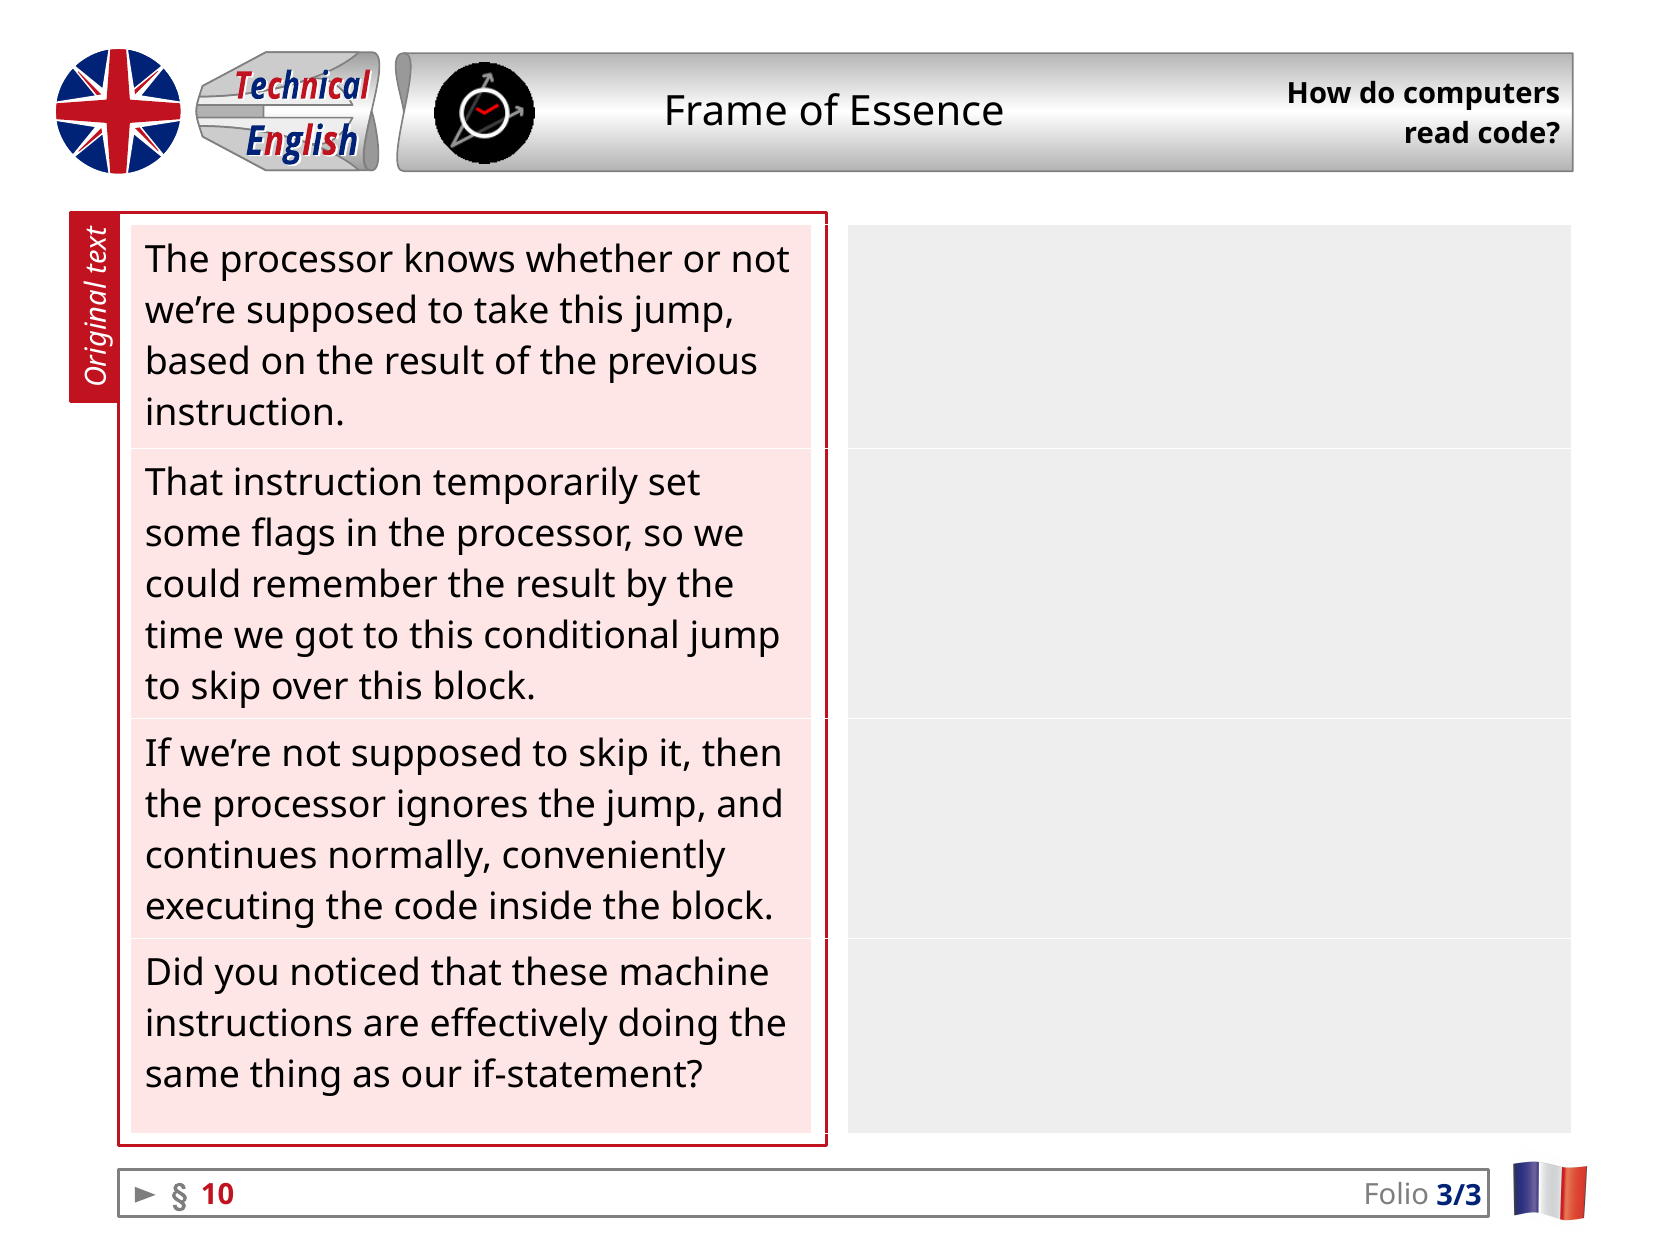

#
| The processor knows whether or not we’re supposed to take this jump, based on the result of the previous instruction. | | |
| --- | --- | --- |
| That instruction temporarily set some flags in the processor, so we could remember the result by the time we got to this conditional jump to skip over this block. | | |
| If we’re not supposed to skip it, then the processor ignores the jump, and continues normally, conveniently executing the code inside the block. | | |
| Did you noticed that these machine instructions are effectively doing the same thing as our if‑statement? | | |
10
3/3